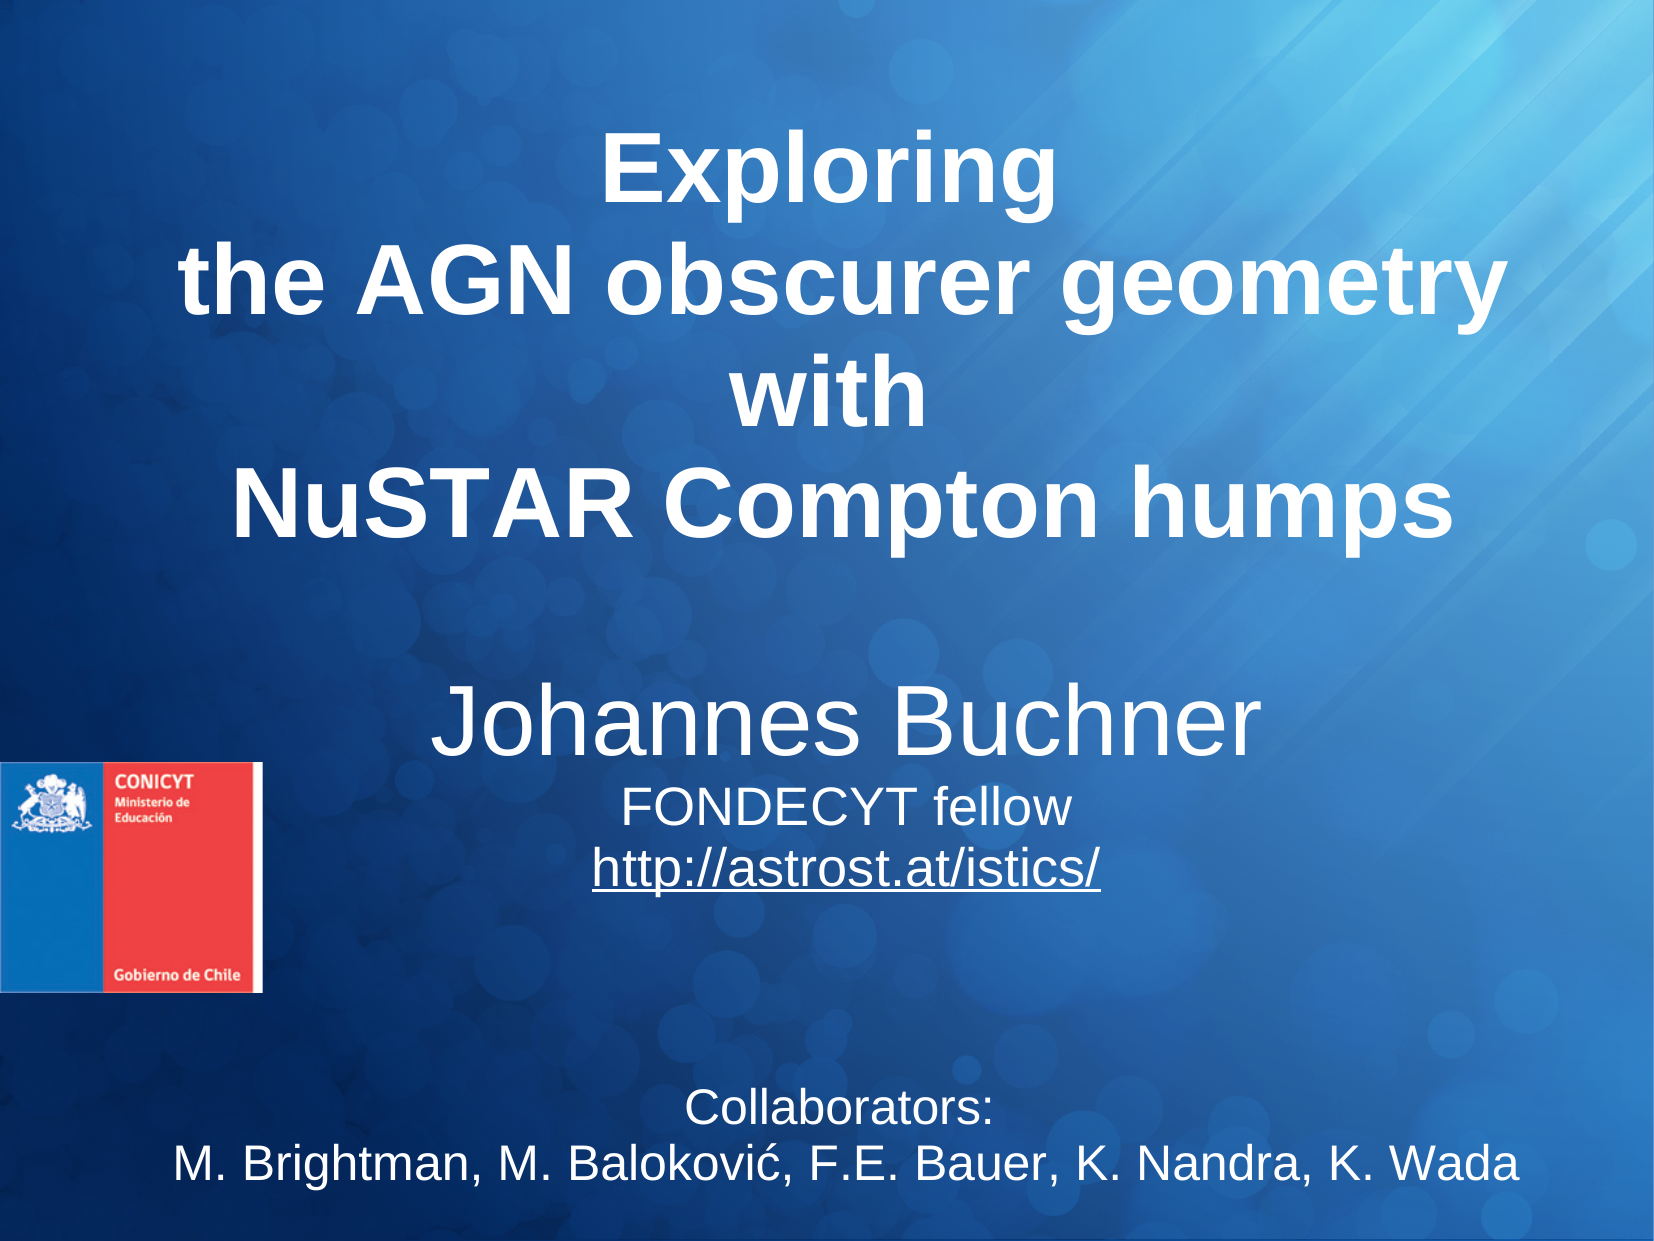

Exploring
the AGN obscurer geometry with
NuSTAR Compton humps
# Johannes Buchner
FONDECYT fellow
http://astrost.at/istics/
Collaborators:
M. Brightman, M. Baloković, F.E. Bauer, K. Nandra, K. Wada